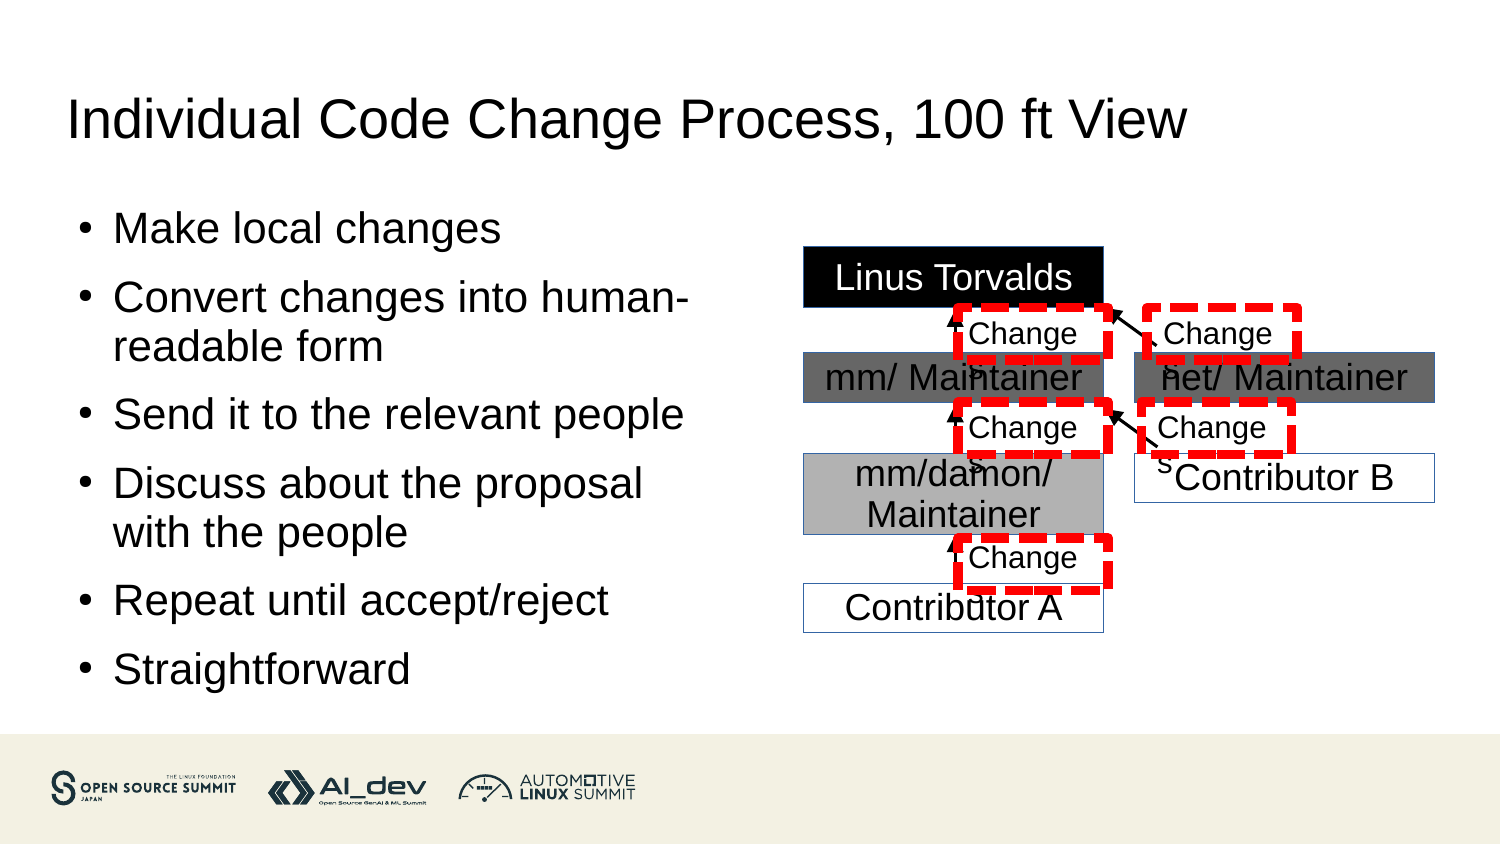

# Individual Code Change Process, 100 ft View
Make local changes
Convert changes into human-readable form
Send it to the relevant people
Discuss about the proposal with the people
Repeat until accept/reject
Straightforward
Linus Torvalds
Changes
Changes
mm/ Maintainer
net/ Maintainer
Changes
Changes
mm/damon/ Maintainer
Contributor B
Changes
Contributor A